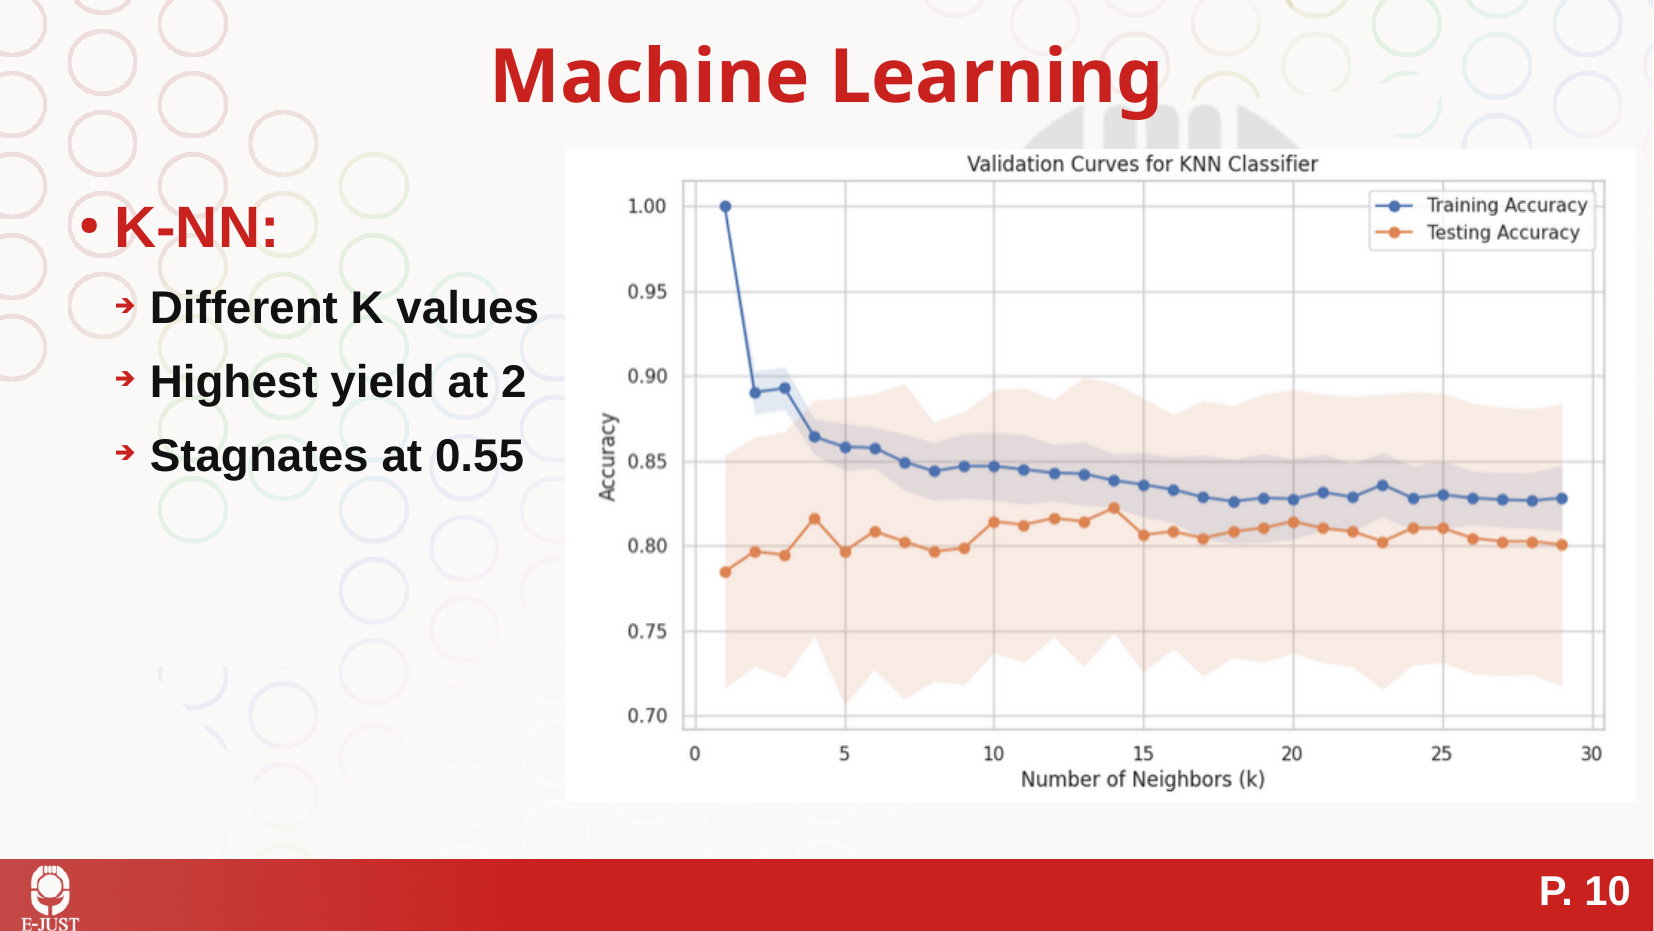

Machine Learning
K-NN:
Different K values
Highest yield at 2
Stagnates at 0.55
P.
0.6568627450980392
0.6568627450980392